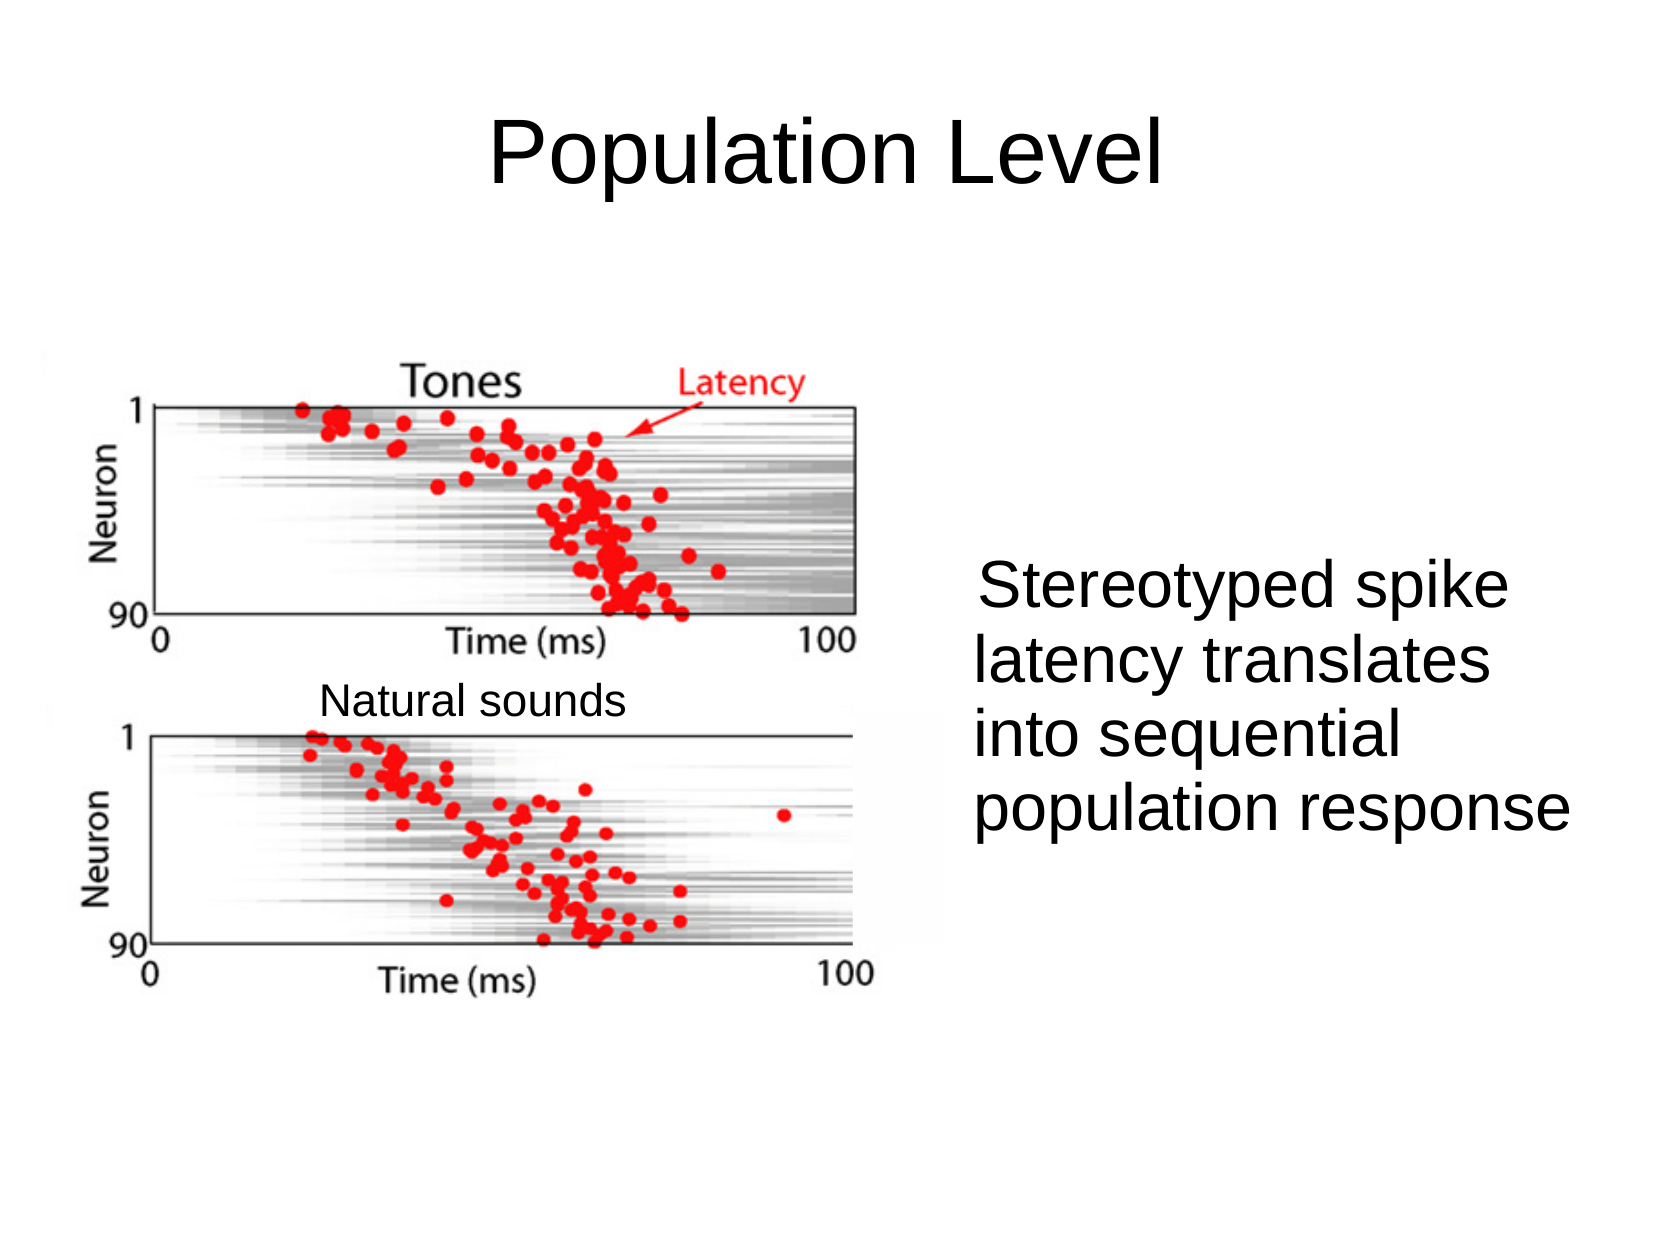

# Population Level
 Stereotyped spike latency translates into sequential population response
 Natural sounds